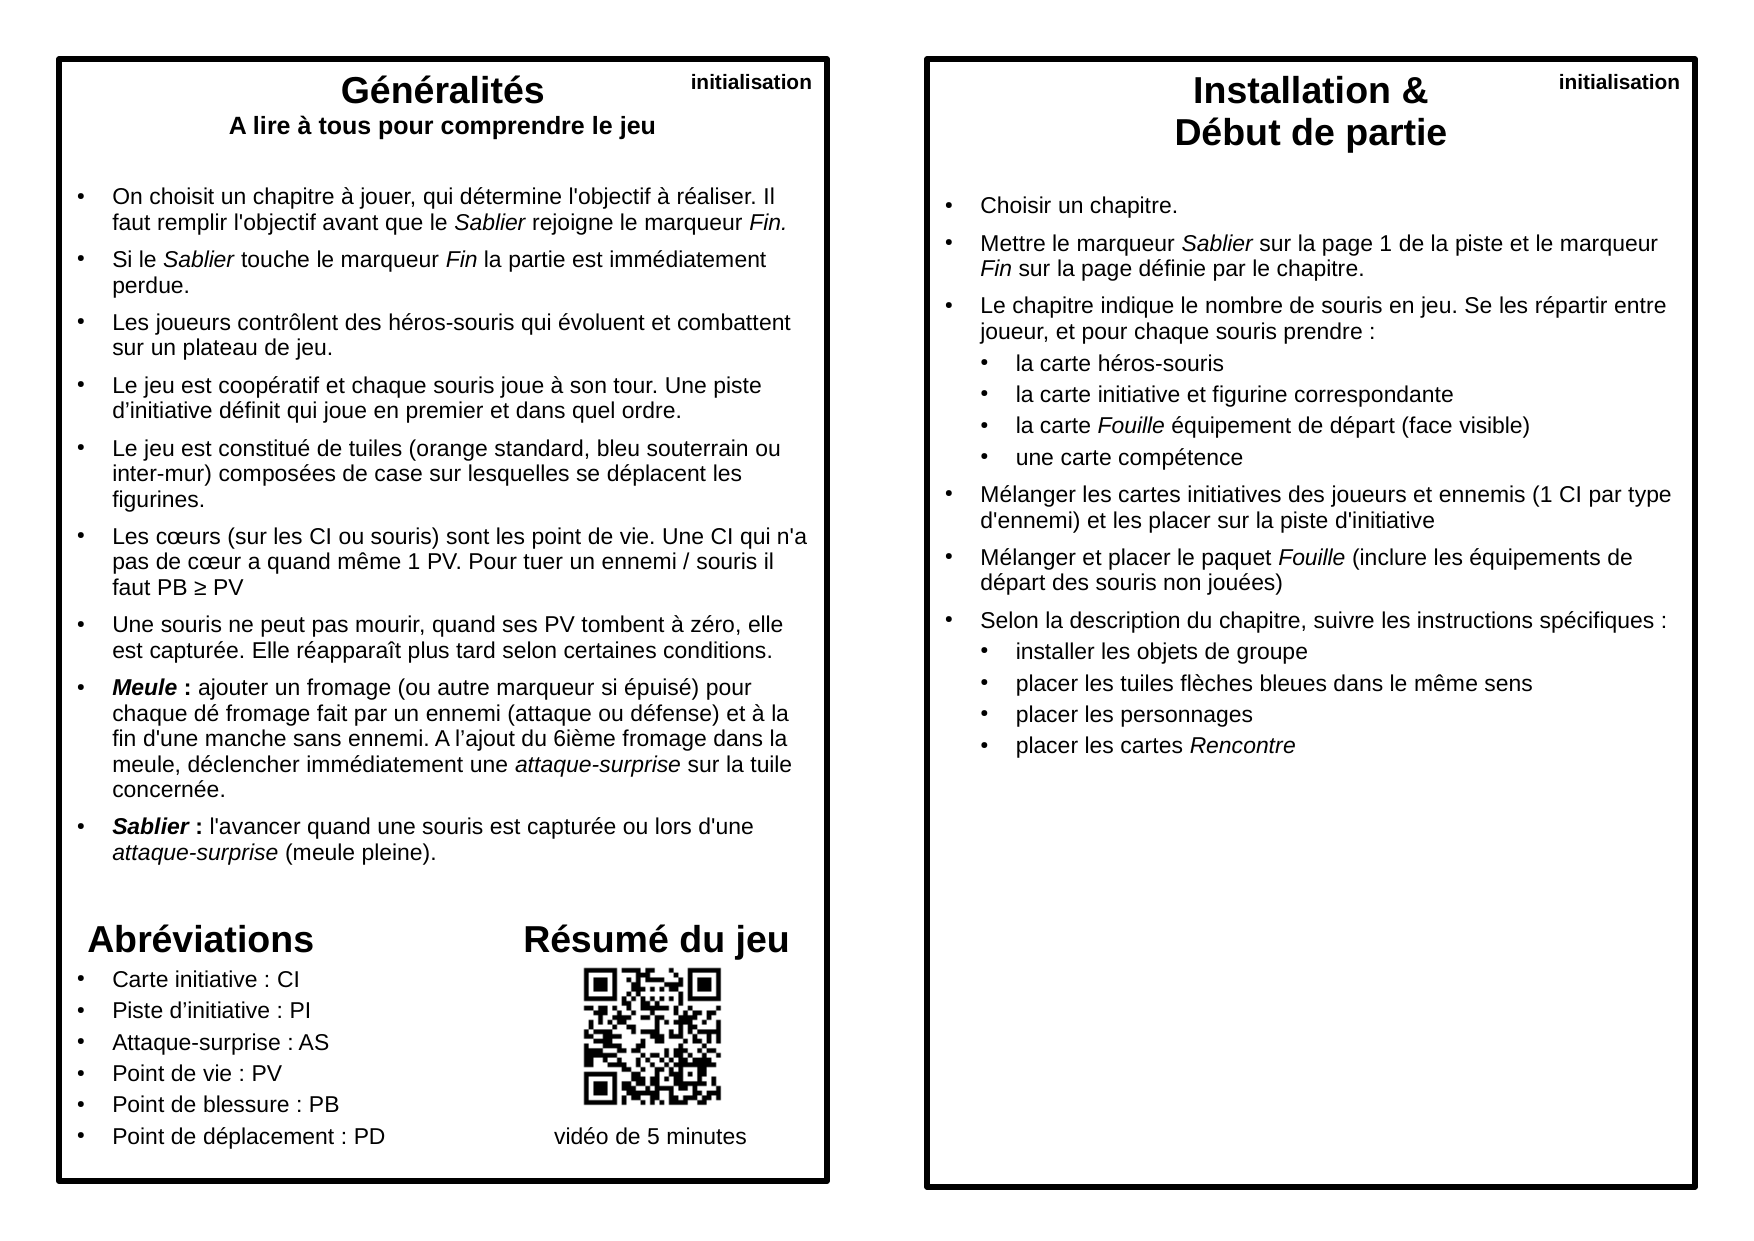

Généralités
A lire à tous pour comprendre le jeu
On choisit un chapitre à jouer, qui détermine l'objectif à réaliser. Il faut remplir l'objectif avant que le Sablier rejoigne le marqueur Fin.
Si le Sablier touche le marqueur Fin la partie est immédiatement perdue.
Les joueurs contrôlent des héros-souris qui évoluent et combattent sur un plateau de jeu.
Le jeu est coopératif et chaque souris joue à son tour. Une piste d’initiative définit qui joue en premier et dans quel ordre.
Le jeu est constitué de tuiles (orange standard, bleu souterrain ou inter-mur) composées de case sur lesquelles se déplacent les figurines.
Les cœurs (sur les CI ou souris) sont les point de vie. Une CI qui n'a pas de cœur a quand même 1 PV. Pour tuer un ennemi / souris il faut PB ≥ PV
Une souris ne peut pas mourir, quand ses PV tombent à zéro, elle est capturée. Elle réapparaît plus tard selon certaines conditions.
Meule : ajouter un fromage (ou autre marqueur si épuisé) pour chaque dé fromage fait par un ennemi (attaque ou défense) et à la fin d'une manche sans ennemi. A l’ajout du 6ième fromage dans la meule, déclencher immédiatement une attaque-surprise sur la tuile concernée.
Sablier : l'avancer quand une souris est capturée ou lors d'une attaque-surprise (meule pleine).
 Abréviations Résumé du jeu
Carte initiative : CI
Piste d’initiative : PI
Attaque-surprise : AS
Point de vie : PV
Point de blessure : PB
Point de déplacement : PD vidéo de 5 minutes
initialisation
Installation &
Début de partie
Choisir un chapitre.
Mettre le marqueur Sablier sur la page 1 de la piste et le marqueur Fin sur la page définie par le chapitre.
Le chapitre indique le nombre de souris en jeu. Se les répartir entre joueur, et pour chaque souris prendre :
la carte héros-souris
la carte initiative et figurine correspondante
la carte Fouille équipement de départ (face visible)
une carte compétence
Mélanger les cartes initiatives des joueurs et ennemis (1 CI par type d'ennemi) et les placer sur la piste d'initiative
Mélanger et placer le paquet Fouille (inclure les équipements de départ des souris non jouées)
Selon la description du chapitre, suivre les instructions spécifiques :
installer les objets de groupe
placer les tuiles flèches bleues dans le même sens
placer les personnages
placer les cartes Rencontre
initialisation